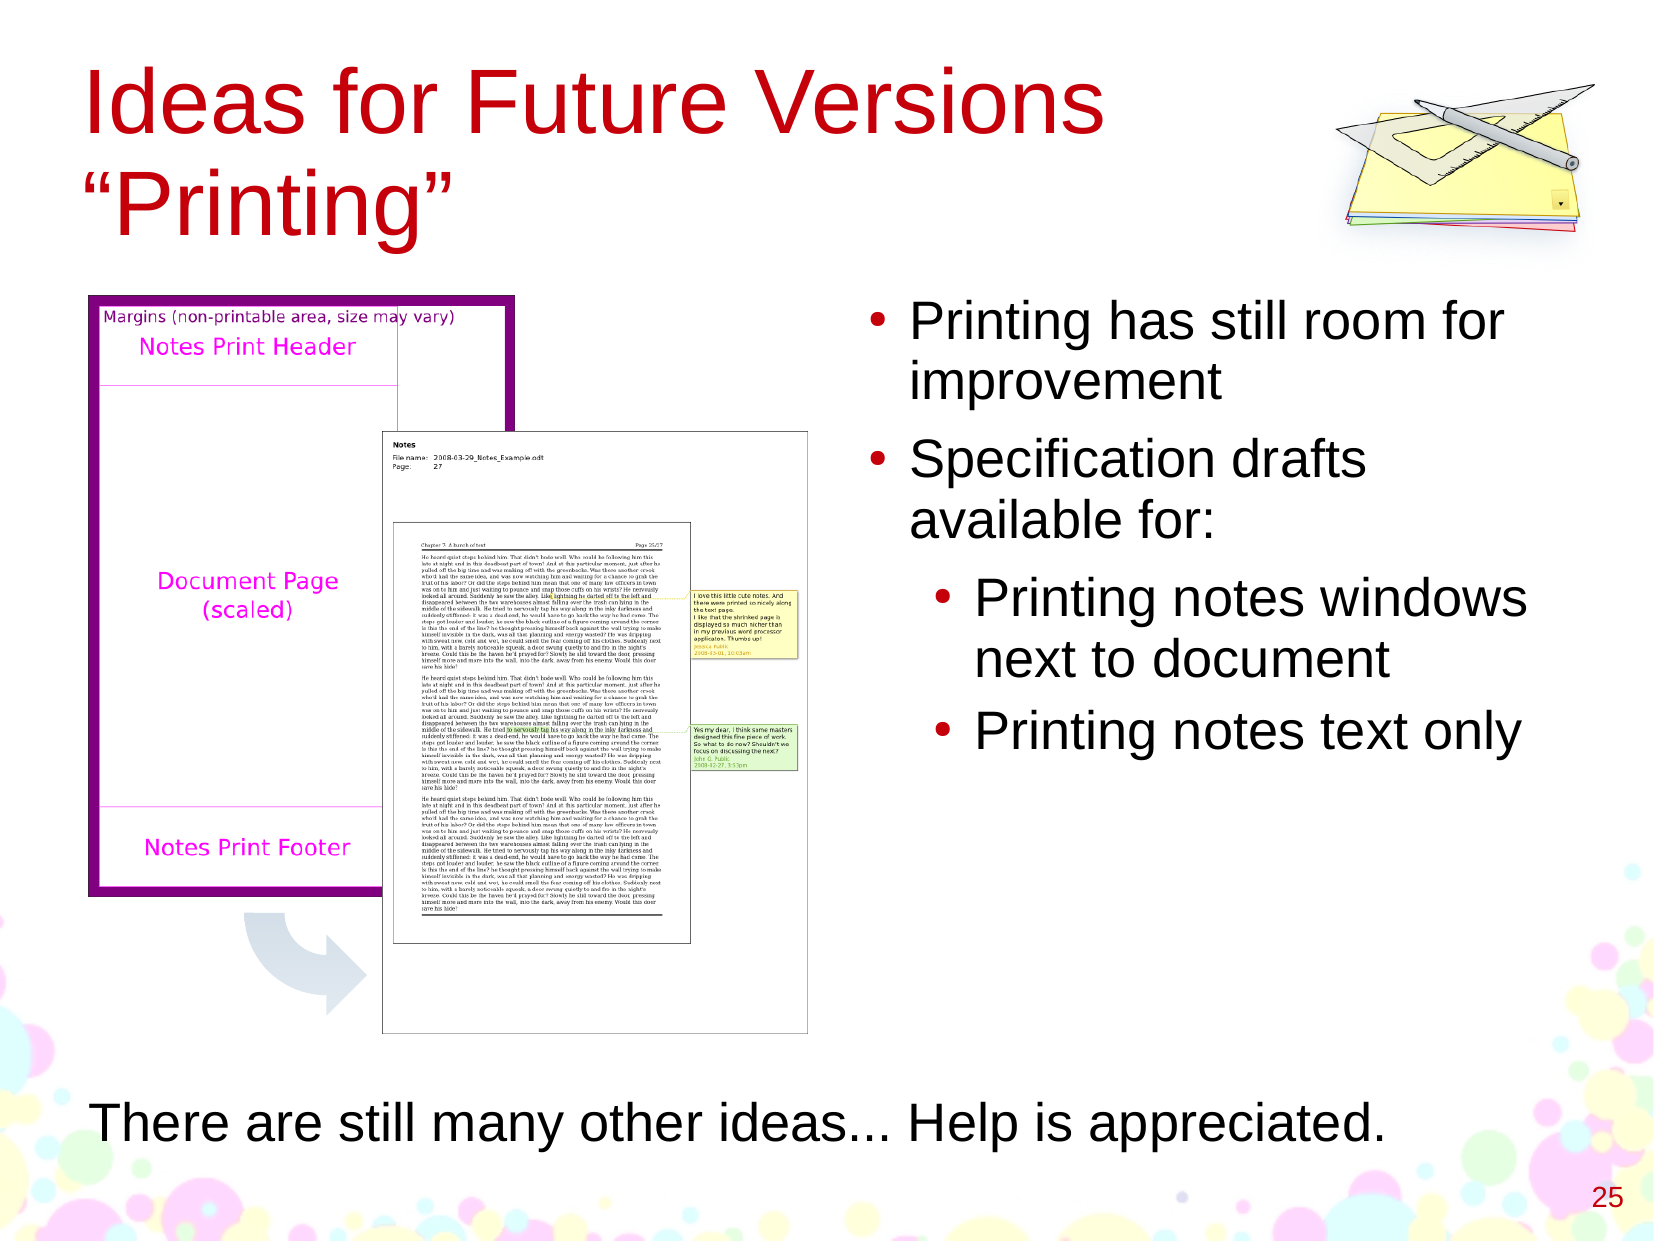

# Ideas for Future Versions “Printing”
Printing has still room for improvement
Specification drafts available for:
Printing notes windows next to document
Printing notes text only
There are still many other ideas... Help is appreciated.
25